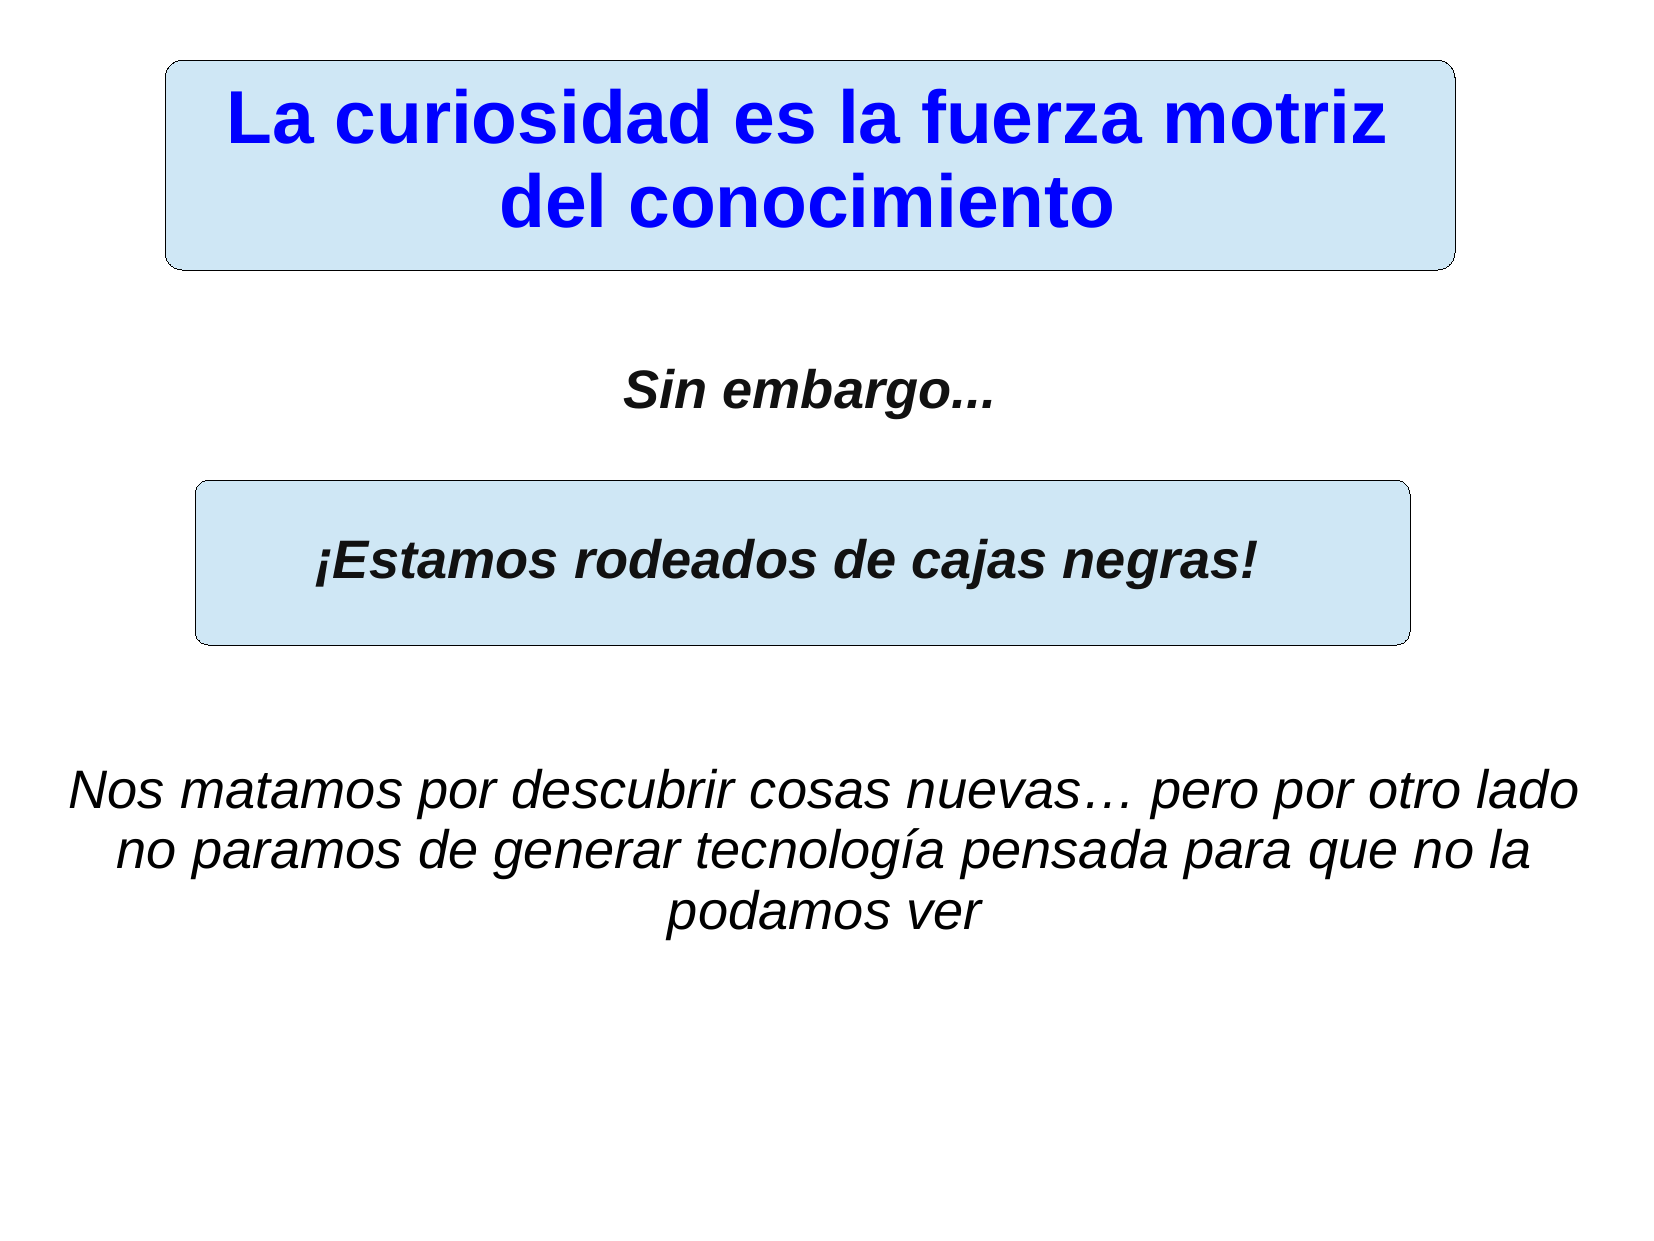

La curiosidad es la fuerza motriz
del conocimiento
Sin embargo...
¡Estamos rodeados de cajas negras!
Nos matamos por descubrir cosas nuevas… pero por otro lado no paramos de generar tecnología pensada para que no la podamos ver